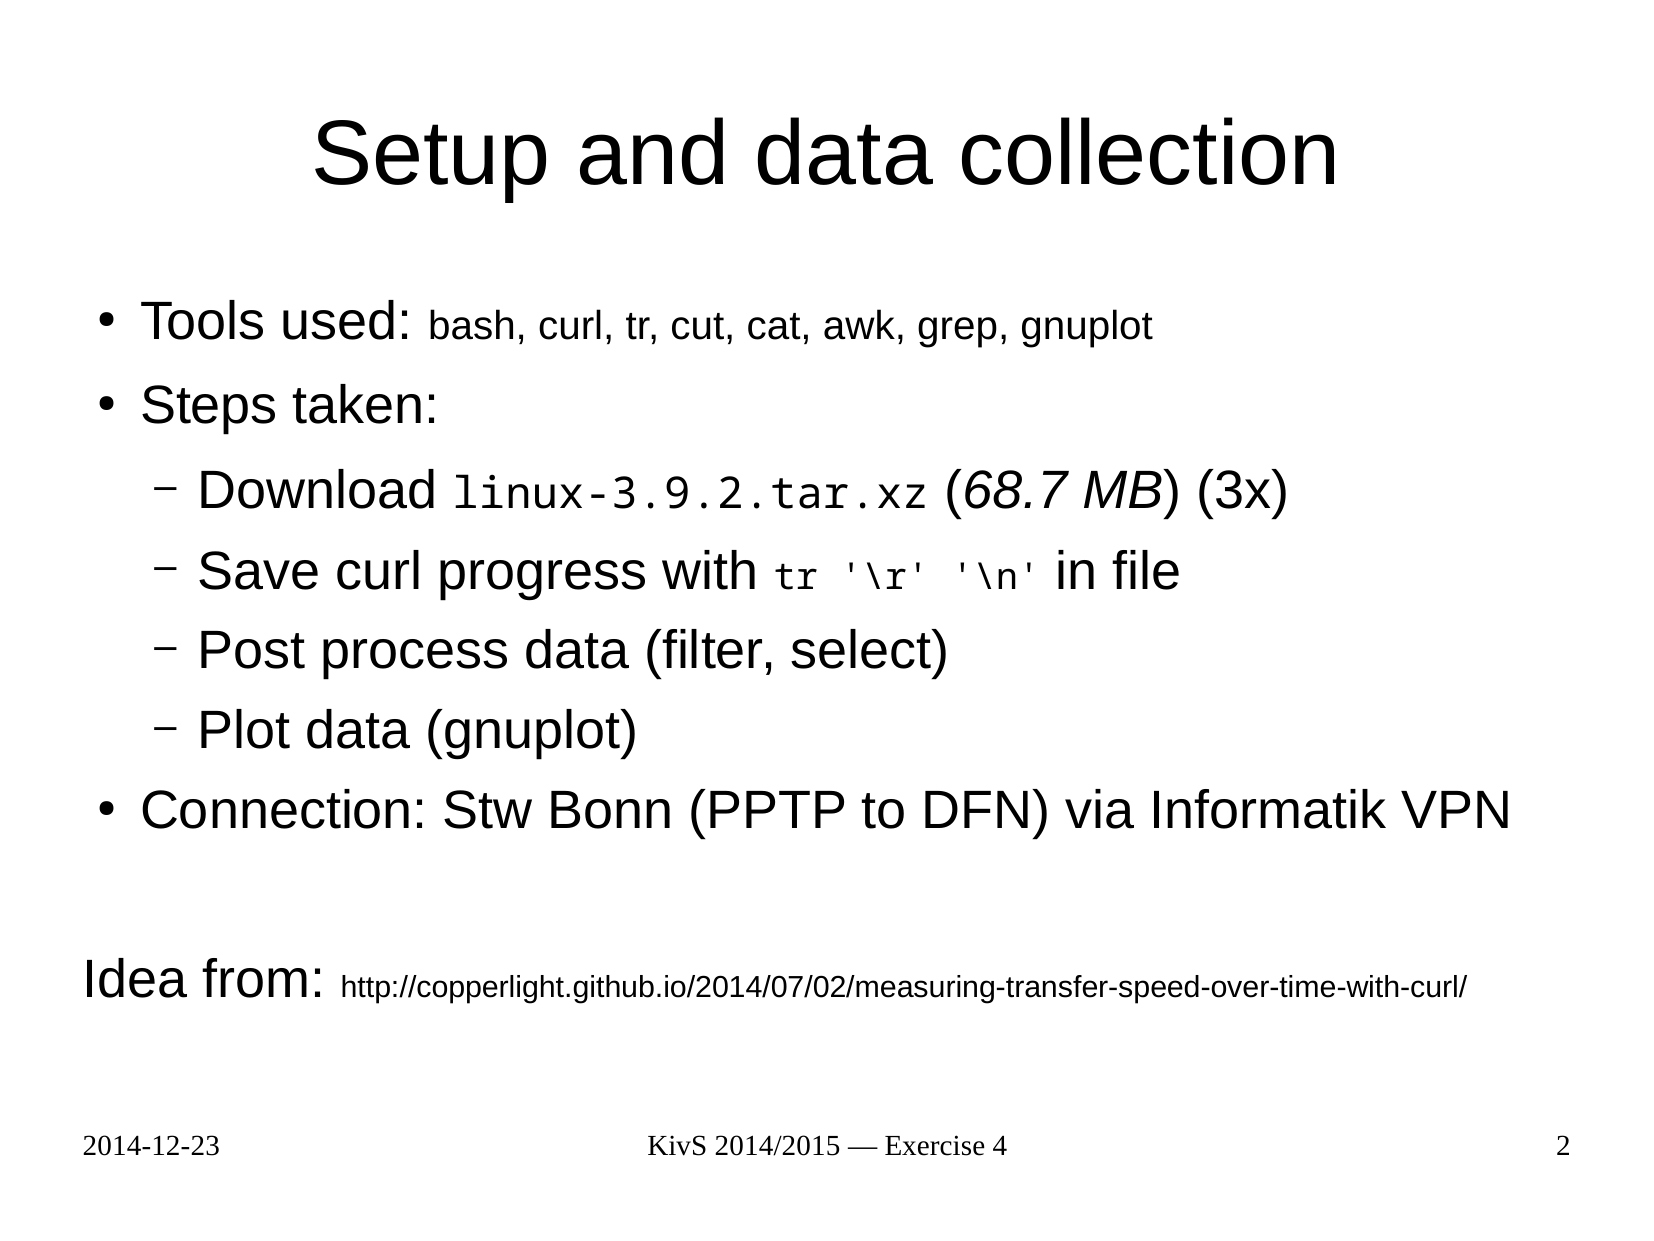

# Setup and data collection
Tools used: bash, curl, tr, cut, cat, awk, grep, gnuplot
Steps taken:
Download linux-3.9.2.tar.xz (68.7 MB) (3x)
Save curl progress with tr '\r' '\n' in file
Post process data (filter, select)
Plot data (gnuplot)
Connection: Stw Bonn (PPTP to DFN) via Informatik VPN
Idea from: http://copperlight.github.io/2014/07/02/measuring-transfer-speed-over-time-with-curl/
2014-12-23
KivS 2014/2015 — Exercise 4
2